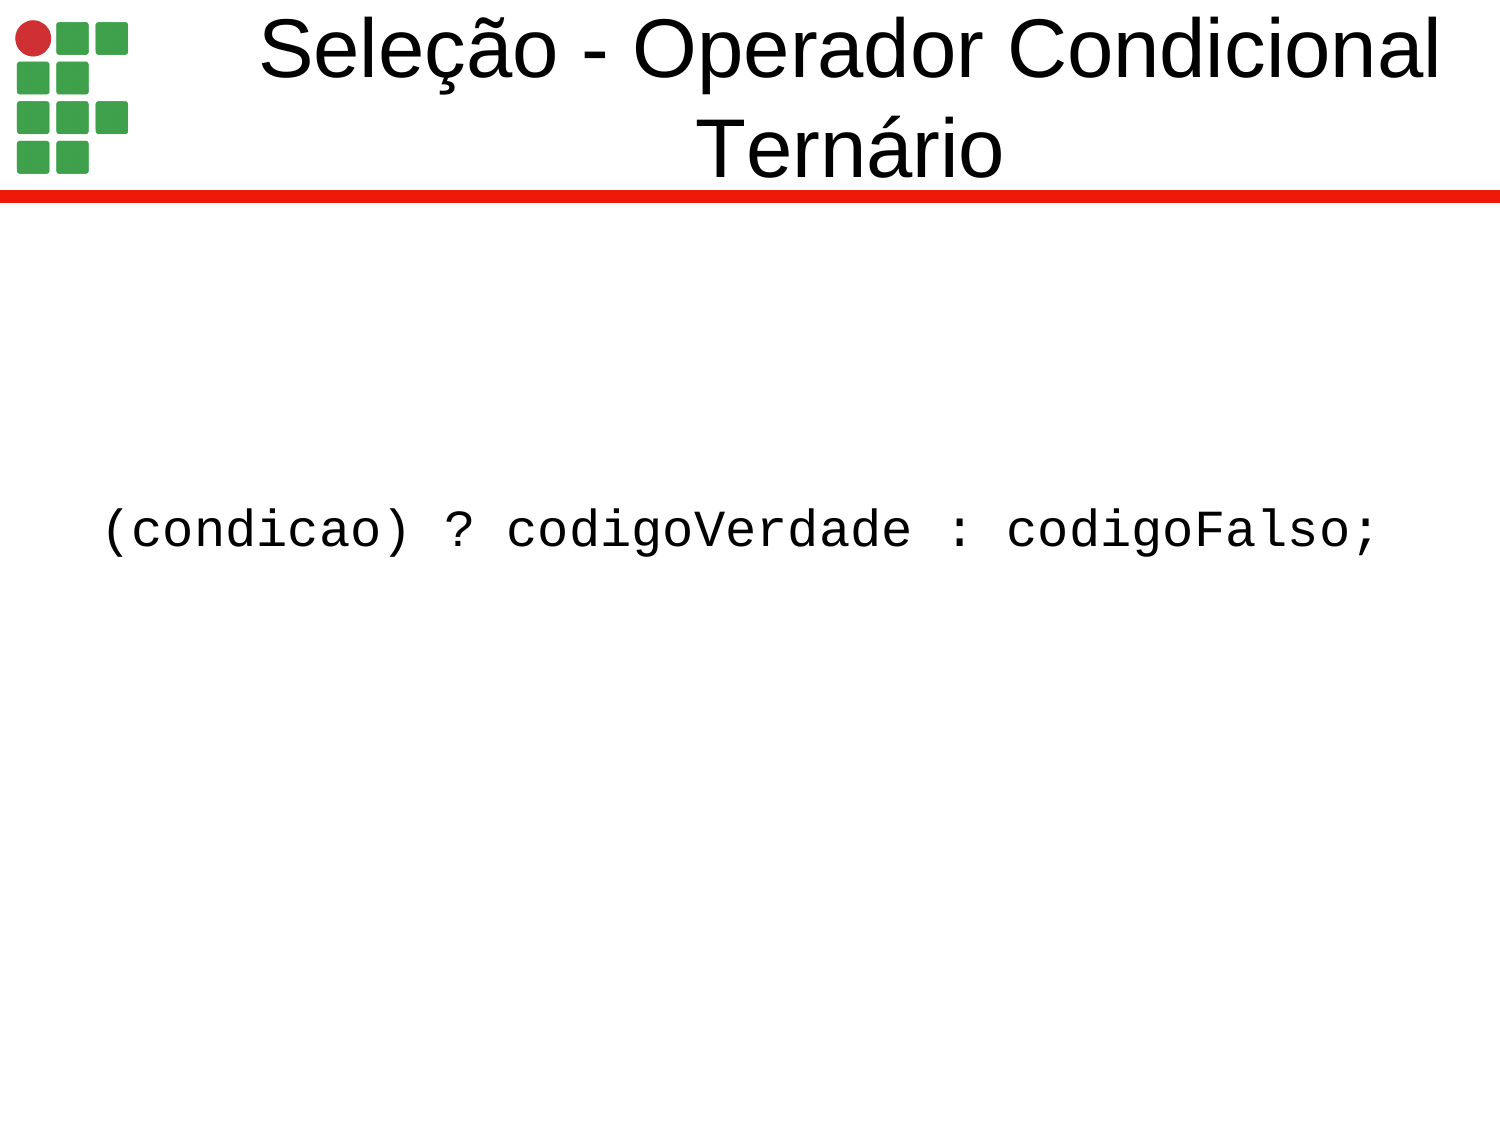

# Seleção - Operador Condicional Ternário
(condicao) ? codigoVerdade : codigoFalso;